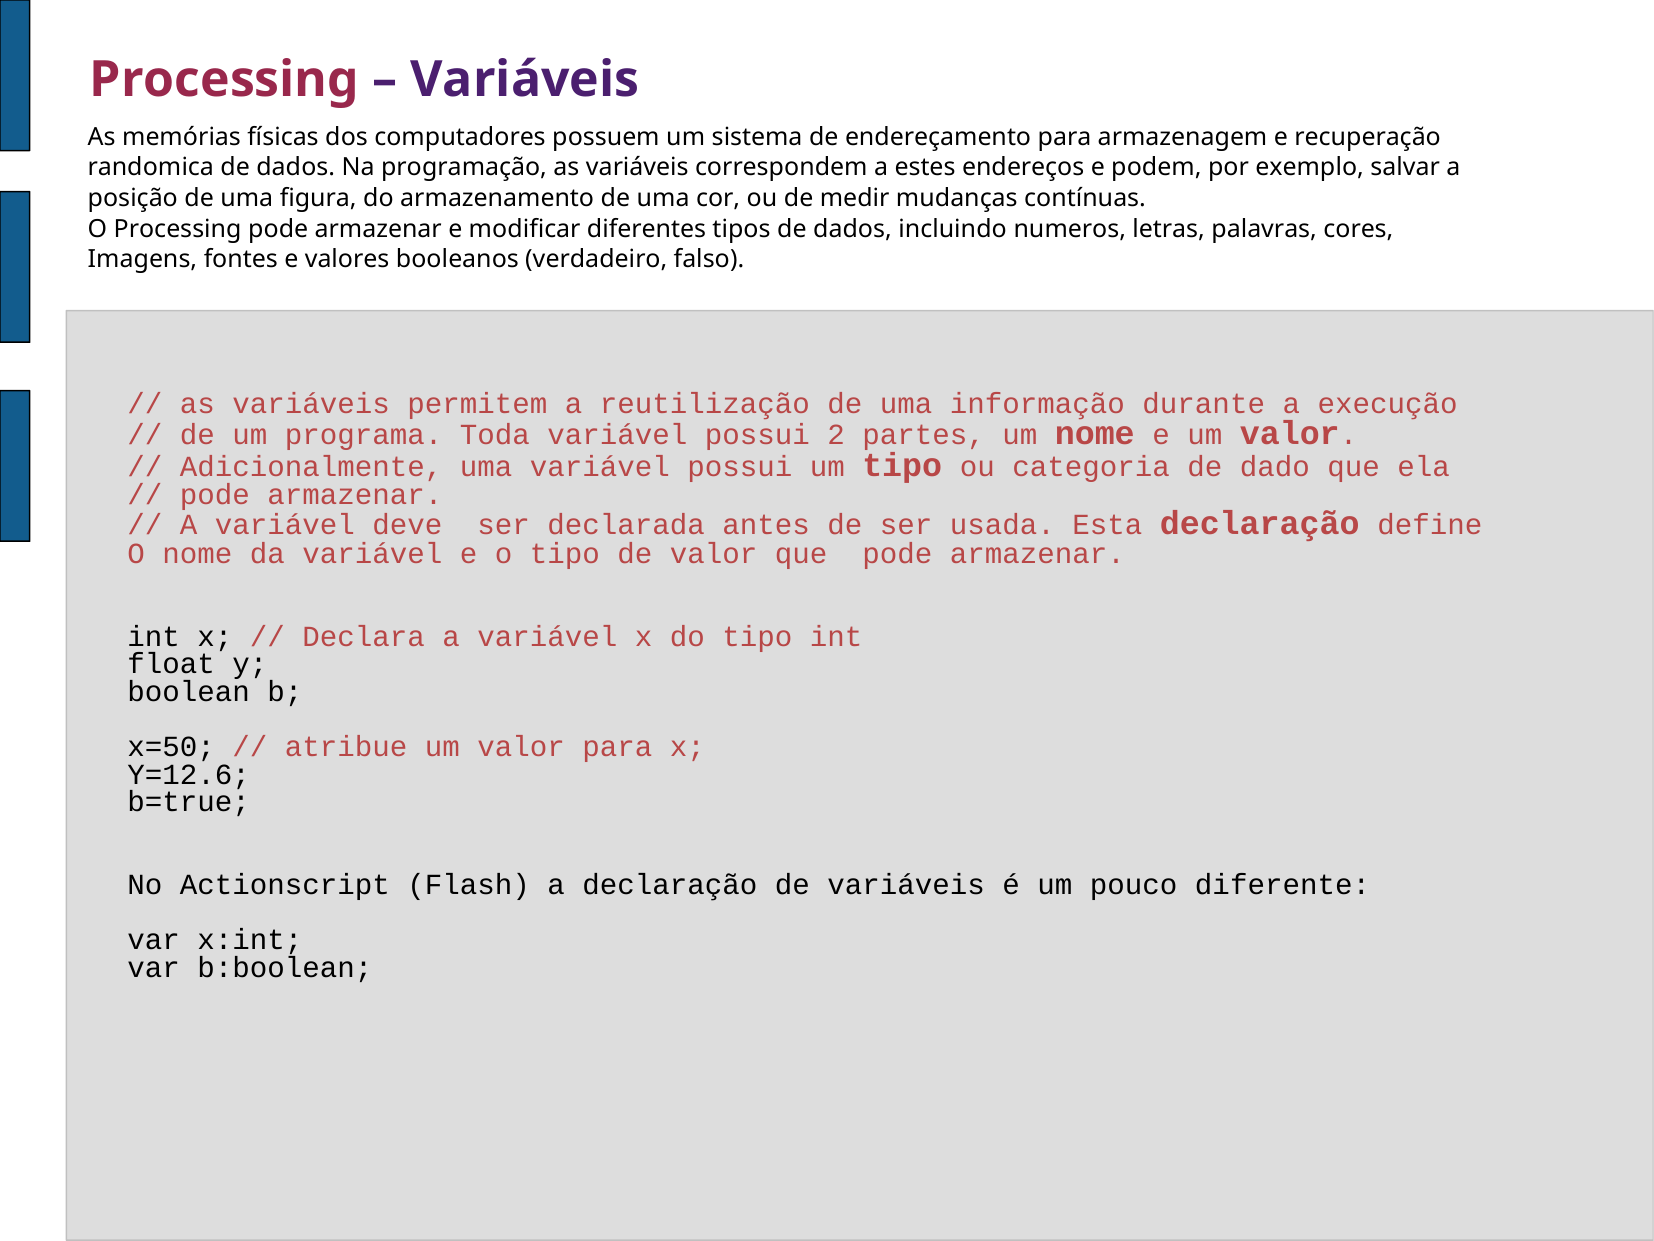

Processing – Variáveis
As memórias físicas dos computadores possuem um sistema de endereçamento para armazenagem e recuperação
randomica de dados. Na programação, as variáveis correspondem a estes endereços e podem, por exemplo, salvar a
posição de uma figura, do armazenamento de uma cor, ou de medir mudanças contínuas.
O Processing pode armazenar e modificar diferentes tipos de dados, incluindo numeros, letras, palavras, cores,
Imagens, fontes e valores booleanos (verdadeiro, falso).
// as variáveis permitem a reutilização de uma informação durante a execução
// de um programa. Toda variável possui 2 partes, um nome e um valor.
// Adicionalmente, uma variável possui um tipo ou categoria de dado que ela
// pode armazenar.
// A variável deve ser declarada antes de ser usada. Esta declaração define
O nome da variável e o tipo de valor que pode armazenar.
int x; // Declara a variável x do tipo int
float y;
boolean b;
x=50; // atribue um valor para x;
Y=12.6;
b=true;
No Actionscript (Flash) a declaração de variáveis é um pouco diferente:
var x:int;
var b:boolean;